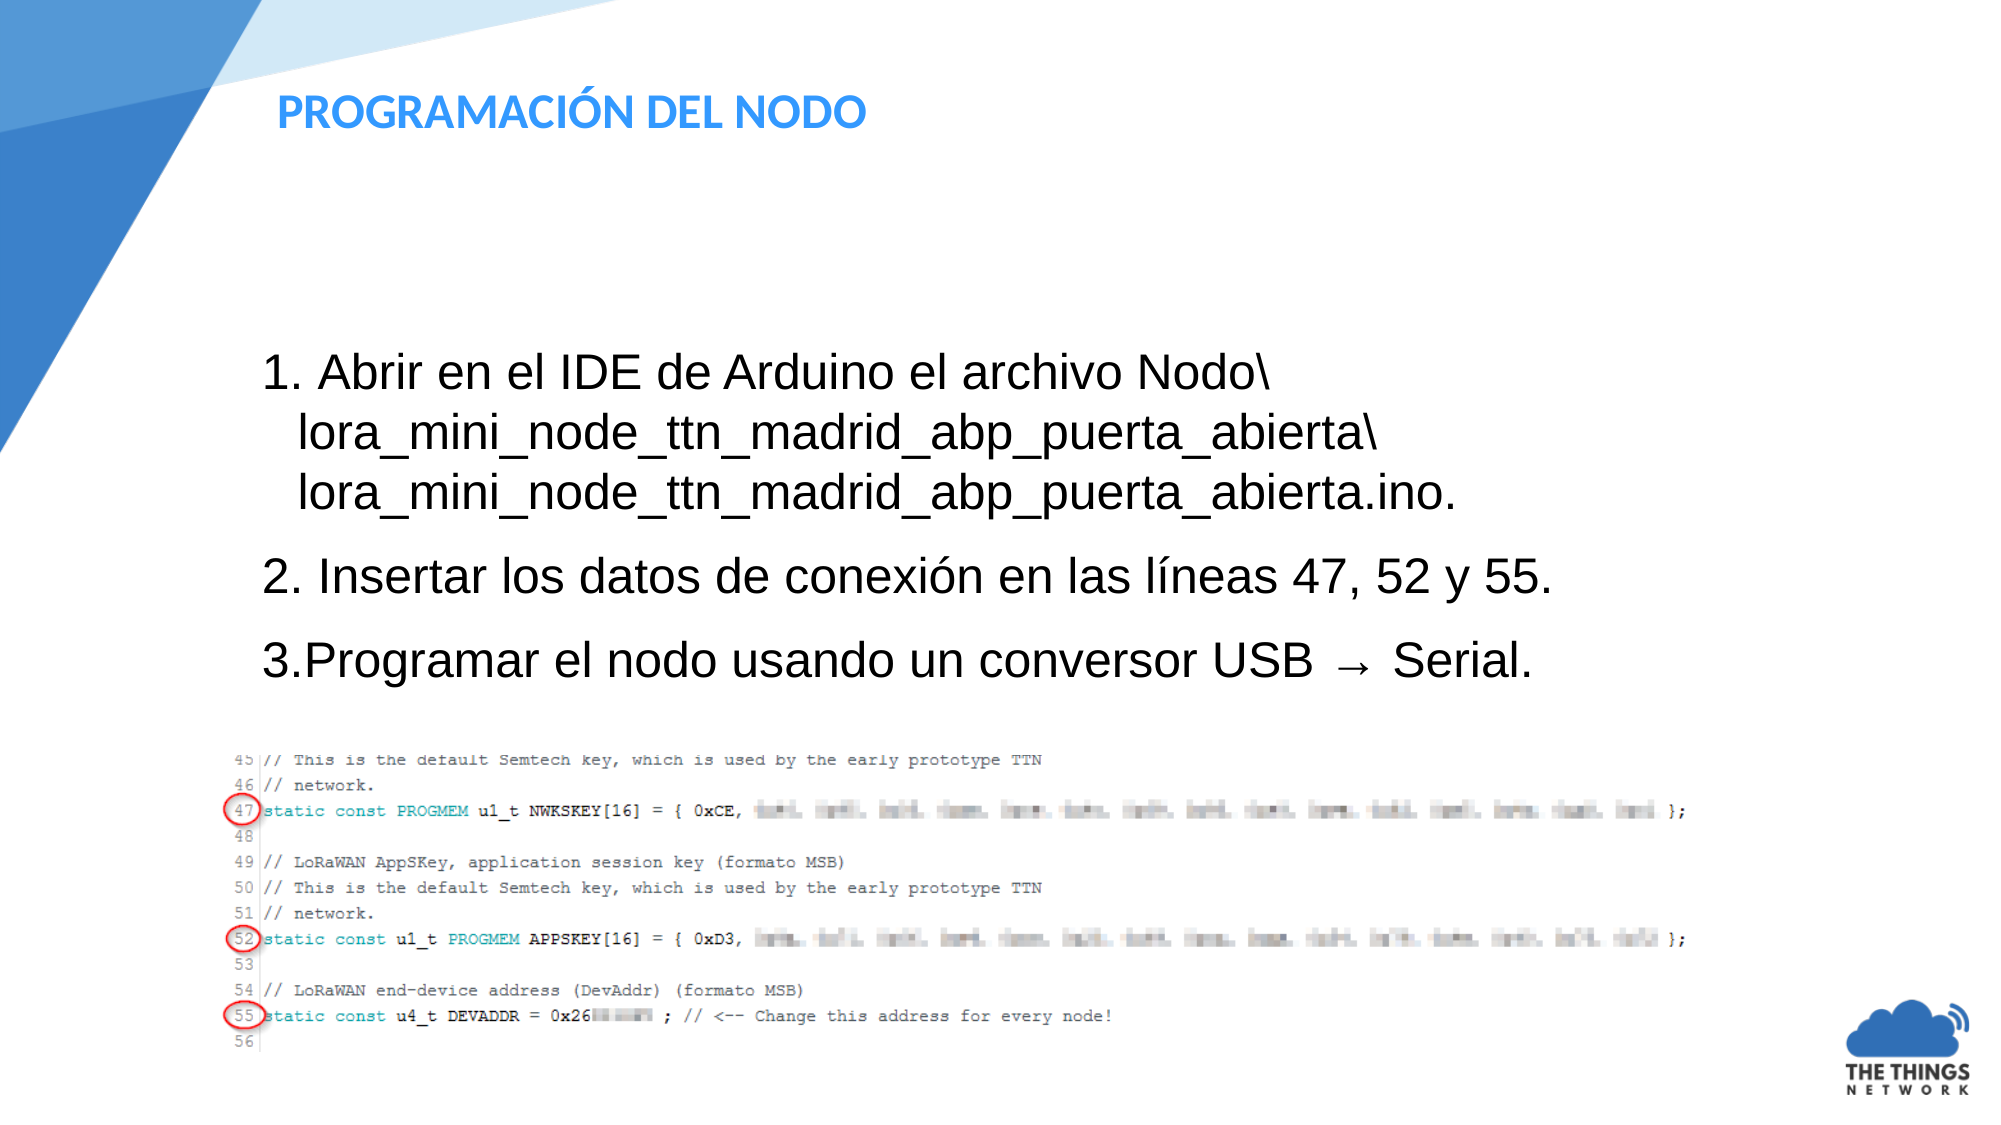

PROGRAMACIÓN DEL NODO
 Abrir en el IDE de Arduino el archivo Nodo\lora_mini_node_ttn_madrid_abp_puerta_abierta\lora_mini_node_ttn_madrid_abp_puerta_abierta.ino.
 Insertar los datos de conexión en las líneas 47, 52 y 55.
Programar el nodo usando un conversor USB → Serial.